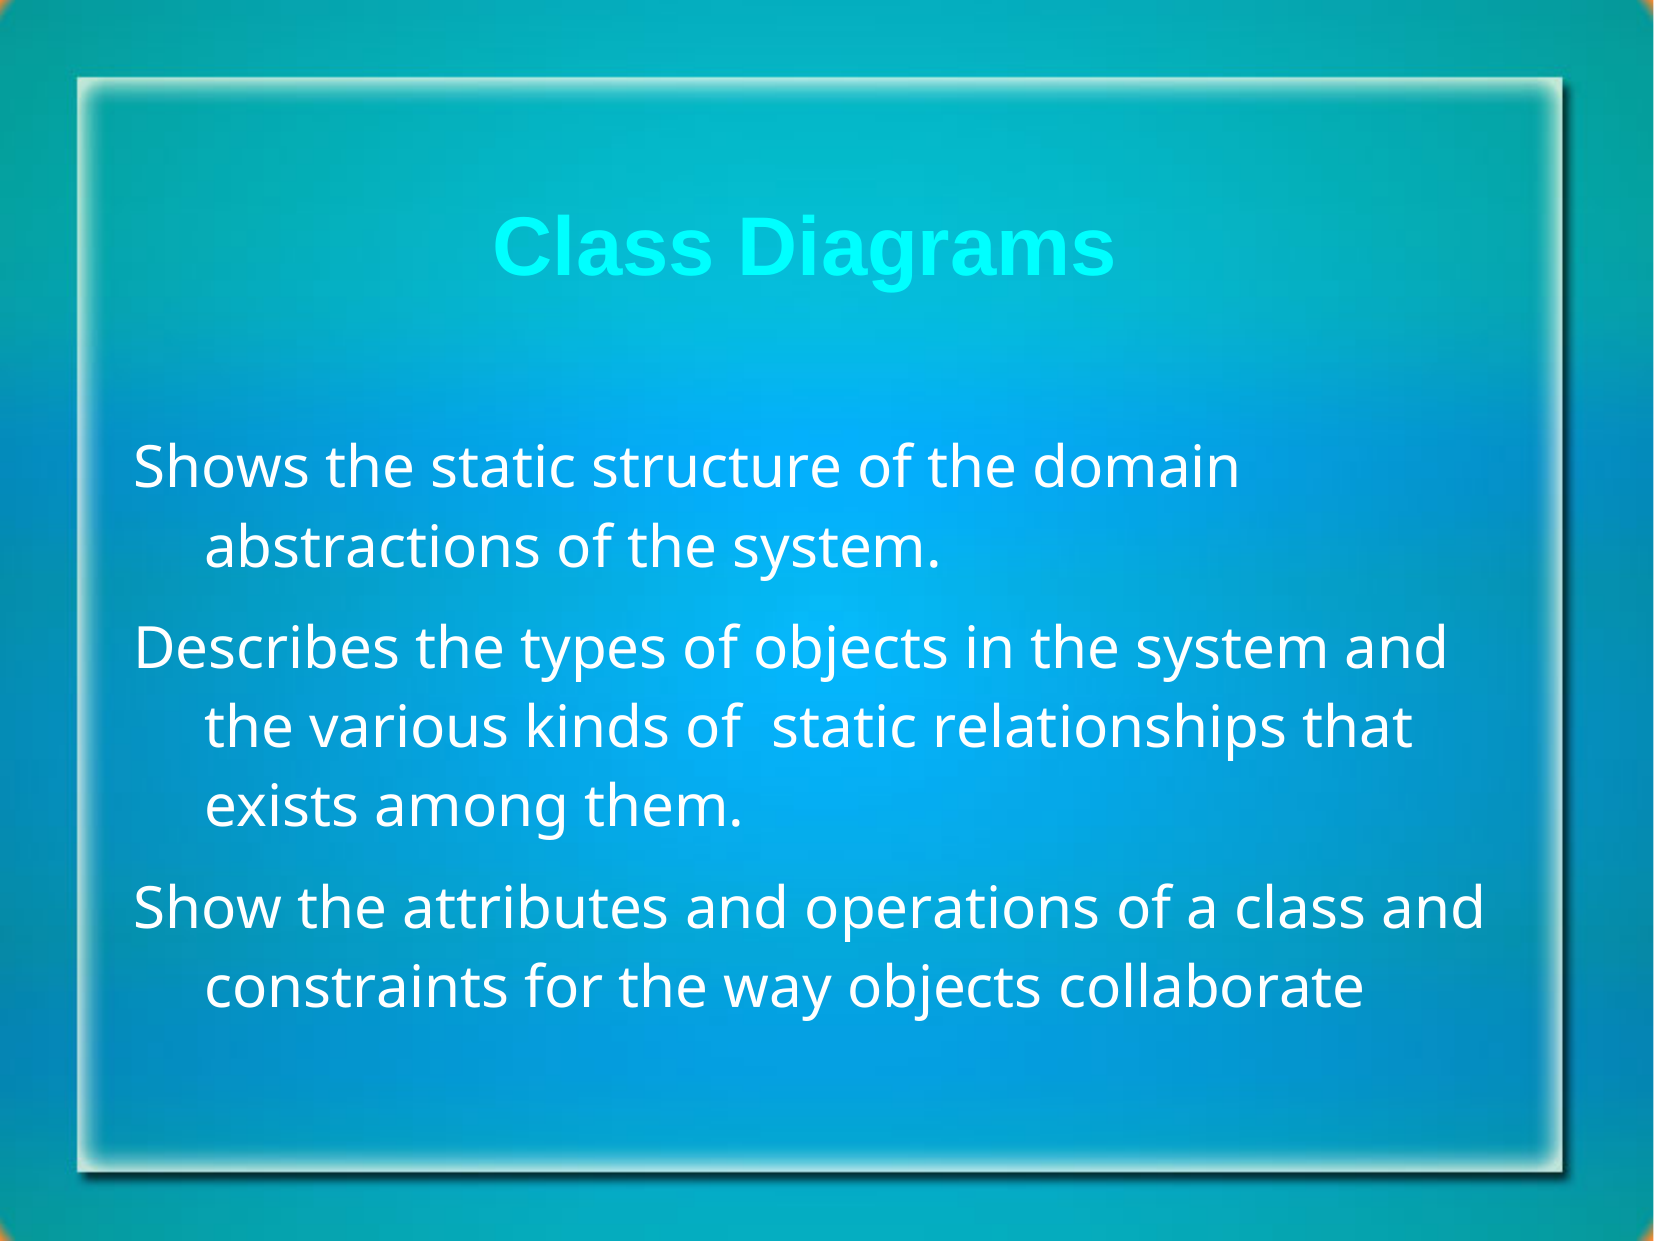

Class Diagrams
# Shows the static structure of the domain abstractions of the system.
Describes the types of objects in the system and the various kinds of static relationships that exists among them.
Show the attributes and operations of a class and constraints for the way objects collaborate